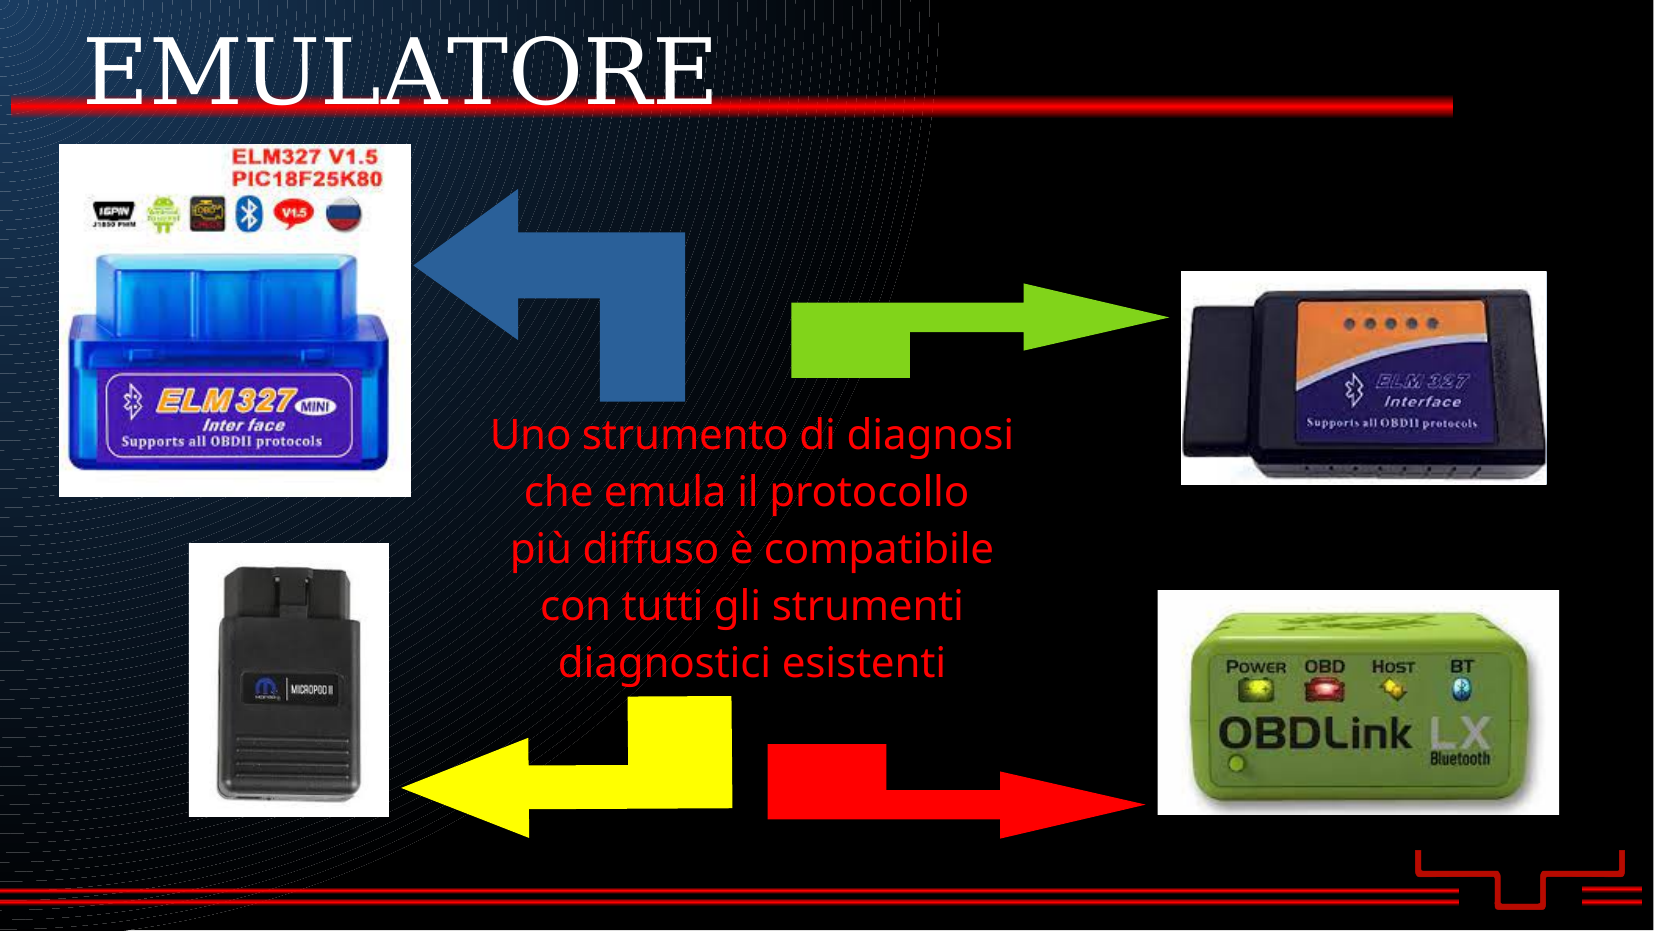

# EMULATORE
Uno strumento di diagnosi
che emula il protocollo
più diffuso è compatibile
con tutti gli strumenti
diagnostici esistenti